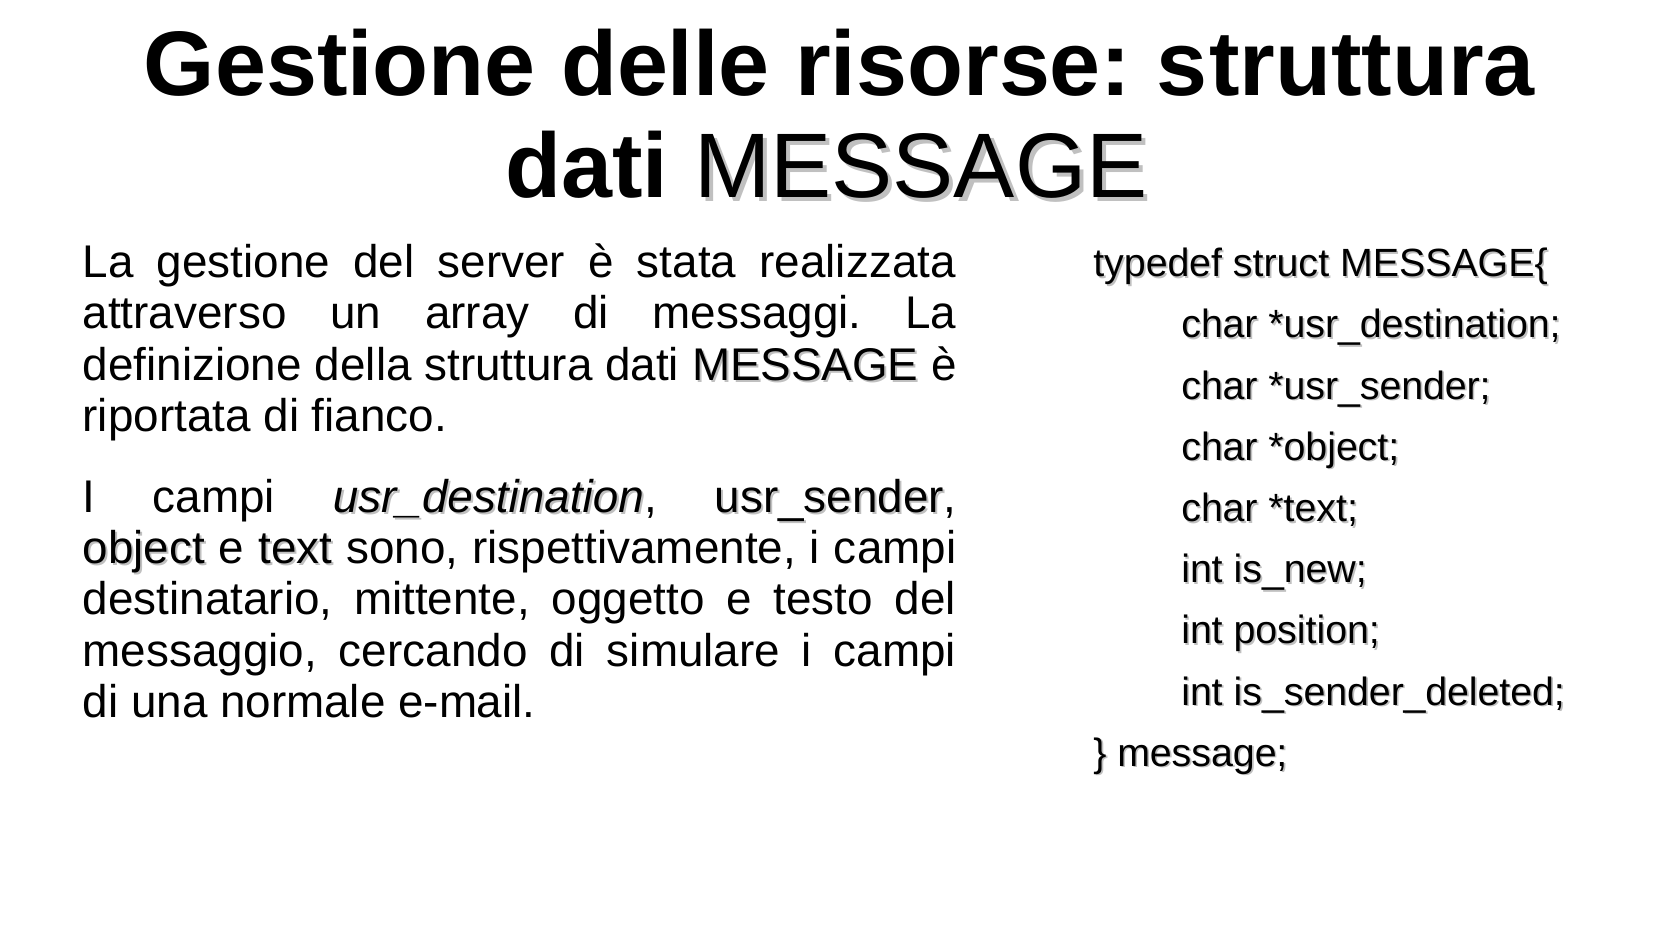

Gestione delle risorse: struttura dati MESSAGE
La gestione del server è stata realizzata attraverso un array di messaggi. La definizione della struttura dati MESSAGE è riportata di fianco.
I campi usr_destination, usr_sender, object e text sono, rispettivamente, i campi destinatario, mittente, oggetto e testo del messaggio, cercando di simulare i campi di una normale e-mail.
# typedef struct MESSAGE{
 char *usr_destination;
 char *usr_sender;
 char *object;
 char *text;
 int is_new;
 int position;
 int is_sender_deleted;
} message;